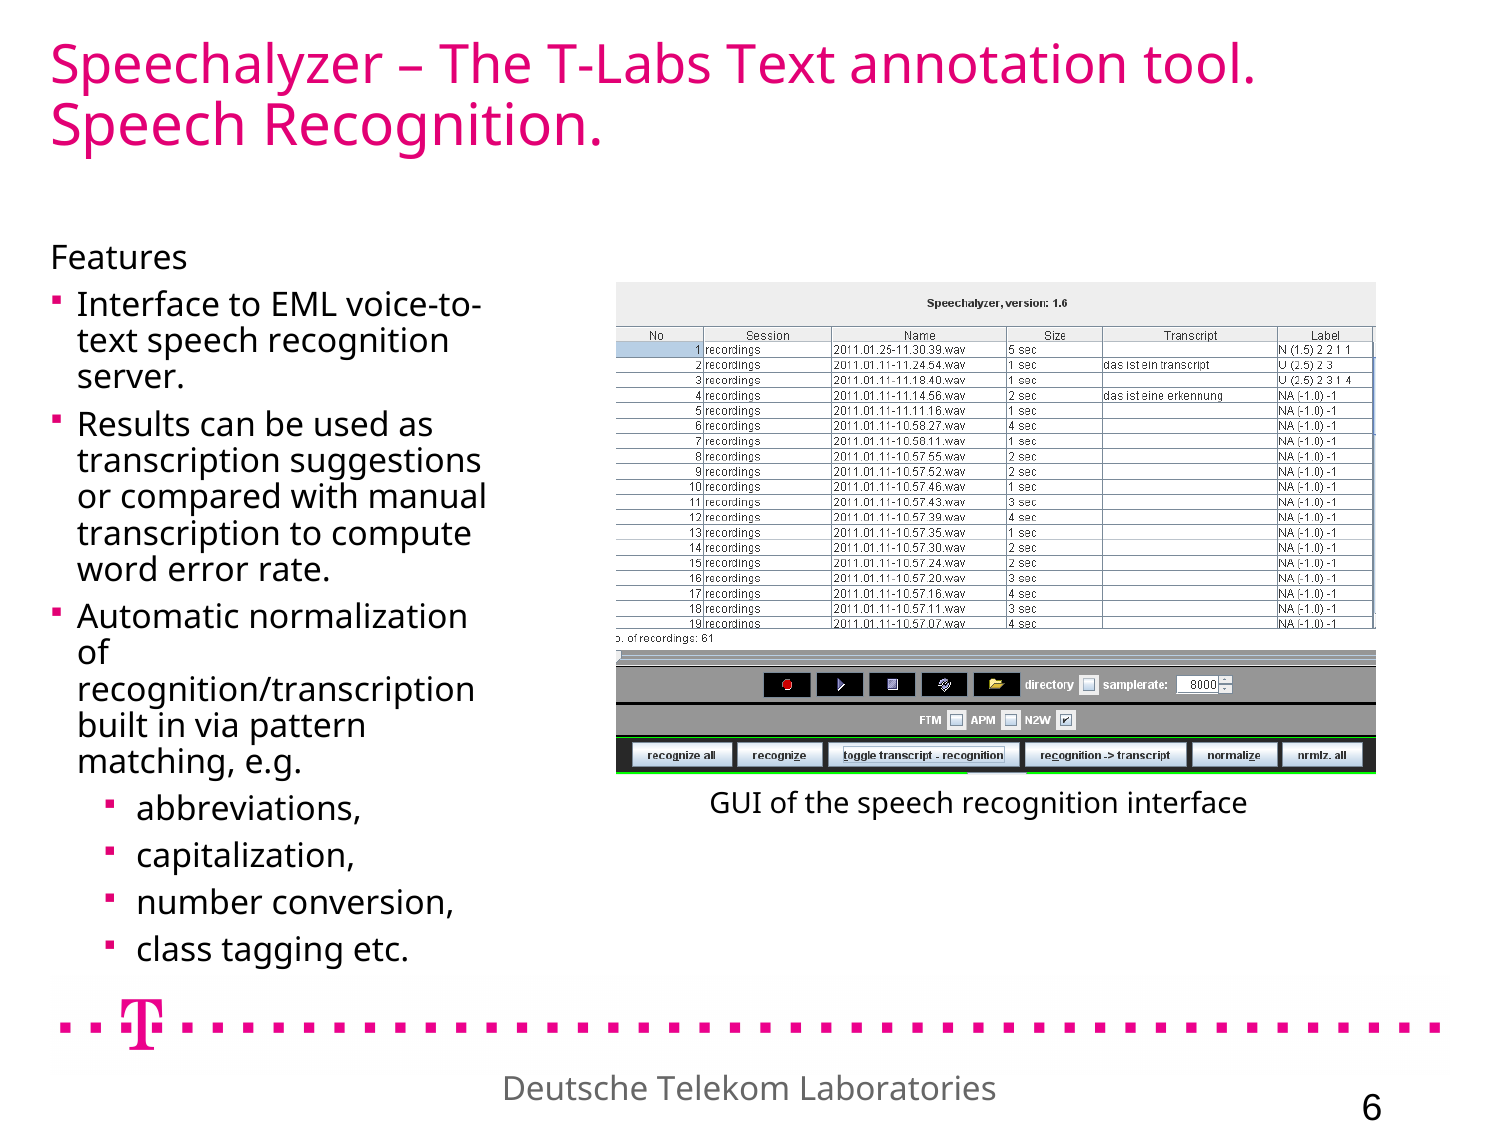

# Speechalyzer – The T-Labs Text annotation tool. Speech Recognition.
Features
Interface to EML voice-to-text speech recognition server.
Results can be used as transcription suggestions or compared with manual transcription to compute word error rate.
Automatic normalization of recognition/transcription built in via pattern matching, e.g.
abbreviations,
capitalization,
number conversion,
class tagging etc.
GUI of the speech recognition interface
6